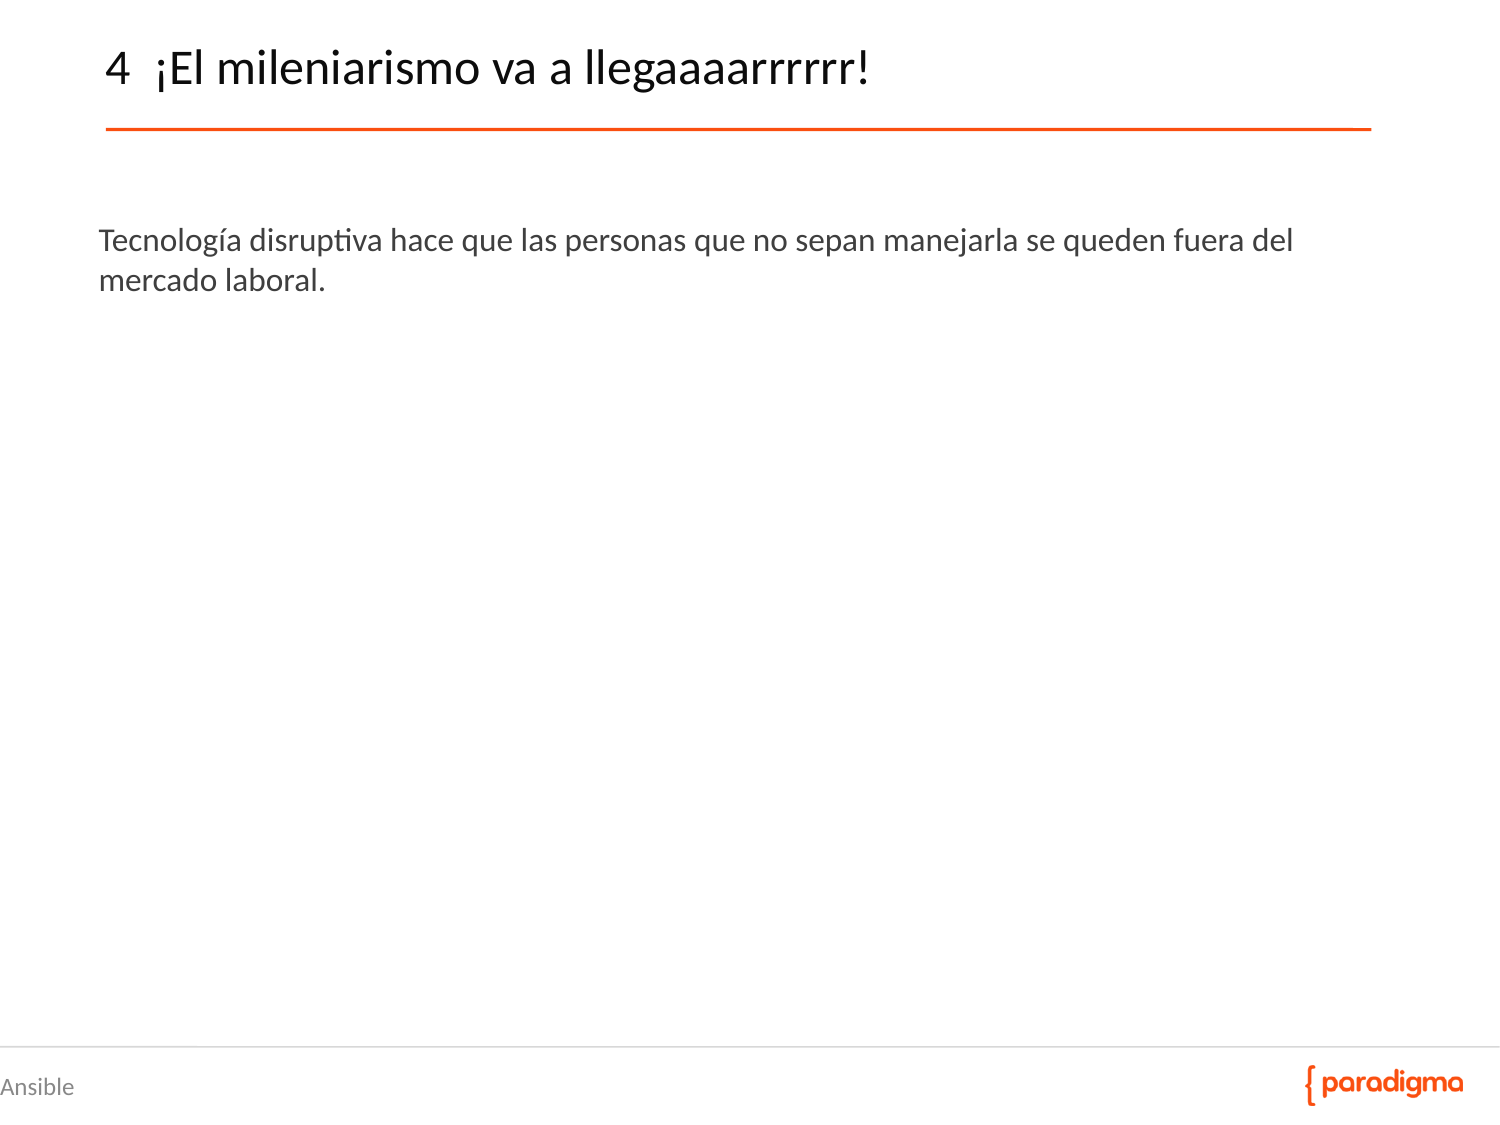

4 ¡El mileniarismo va a llegaaaarrrrrr!
Tecnología disruptiva hace que las personas que no sepan manejarla se queden fuera del mercado laboral.
Ansible